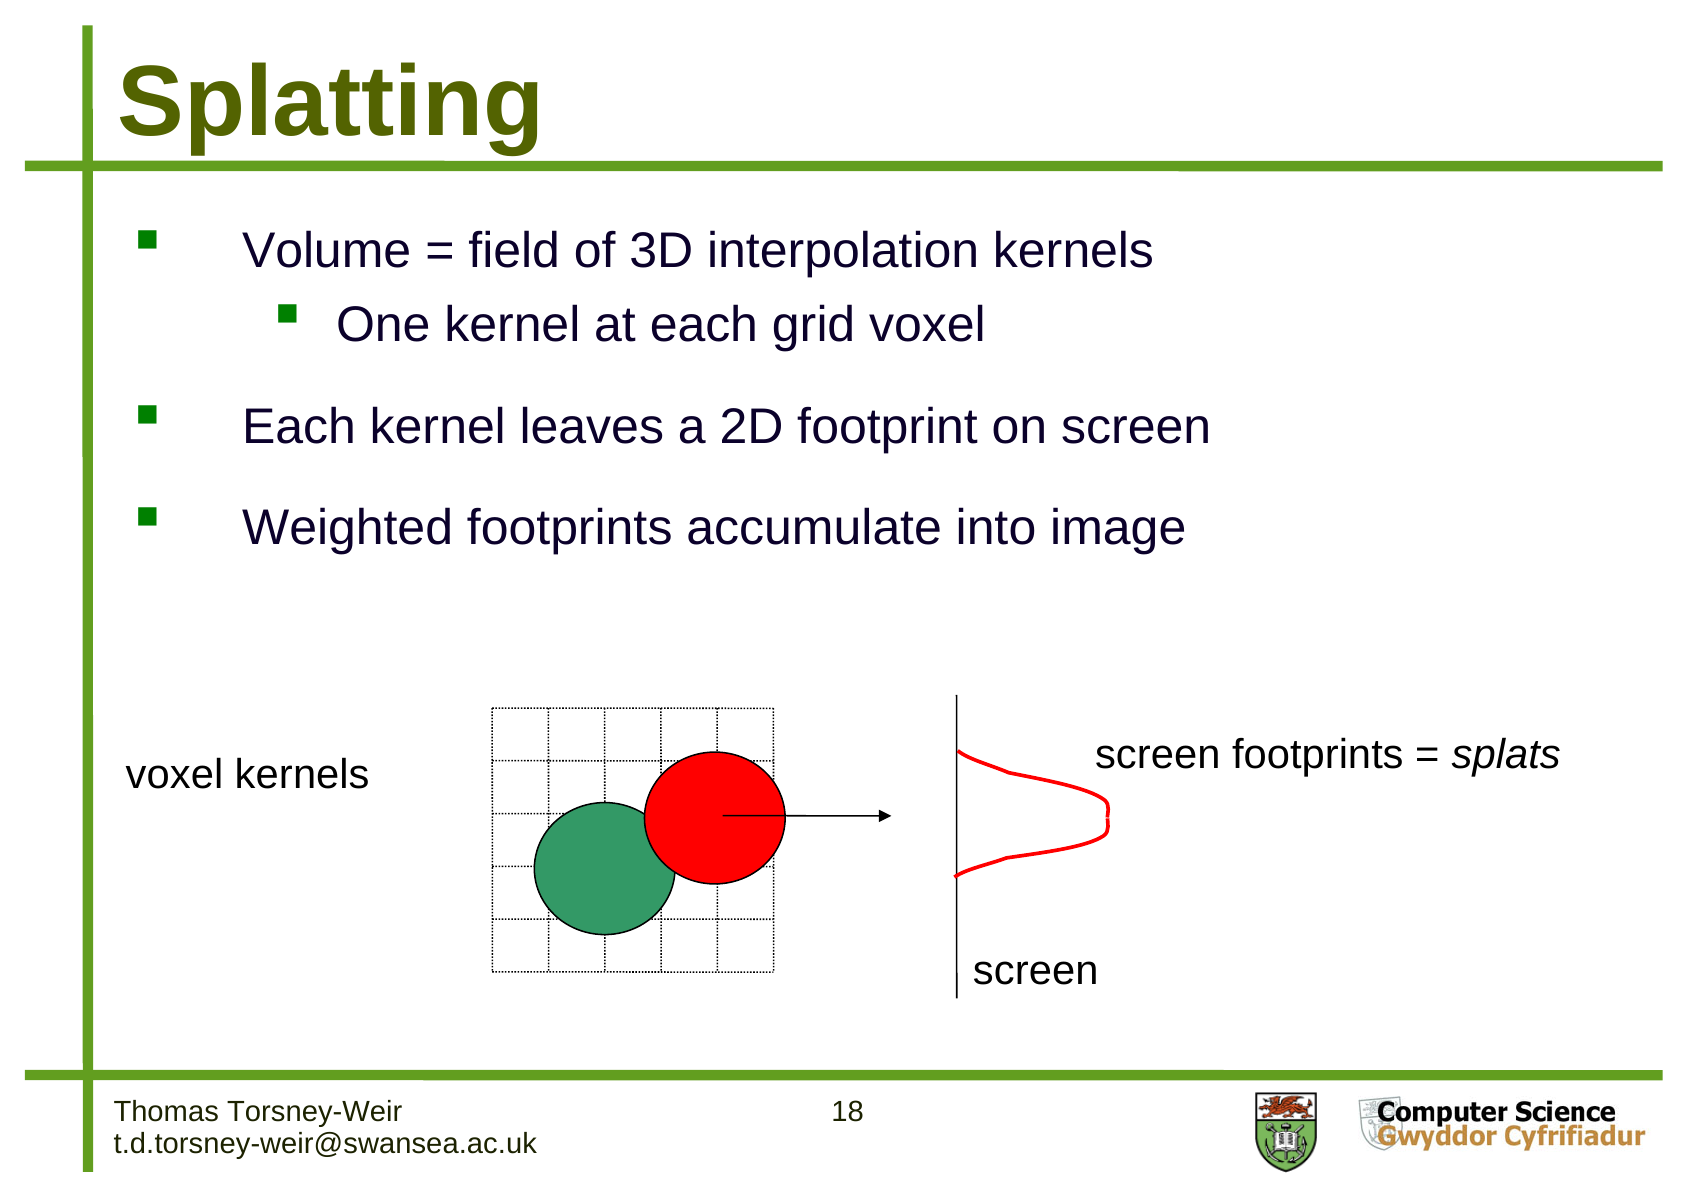

# Splatting
Volume = field of 3D interpolation kernels
One kernel at each grid voxel
Each kernel leaves a 2D footprint on screen
Weighted footprints accumulate into image
screen footprints = splats
voxel kernels
screen